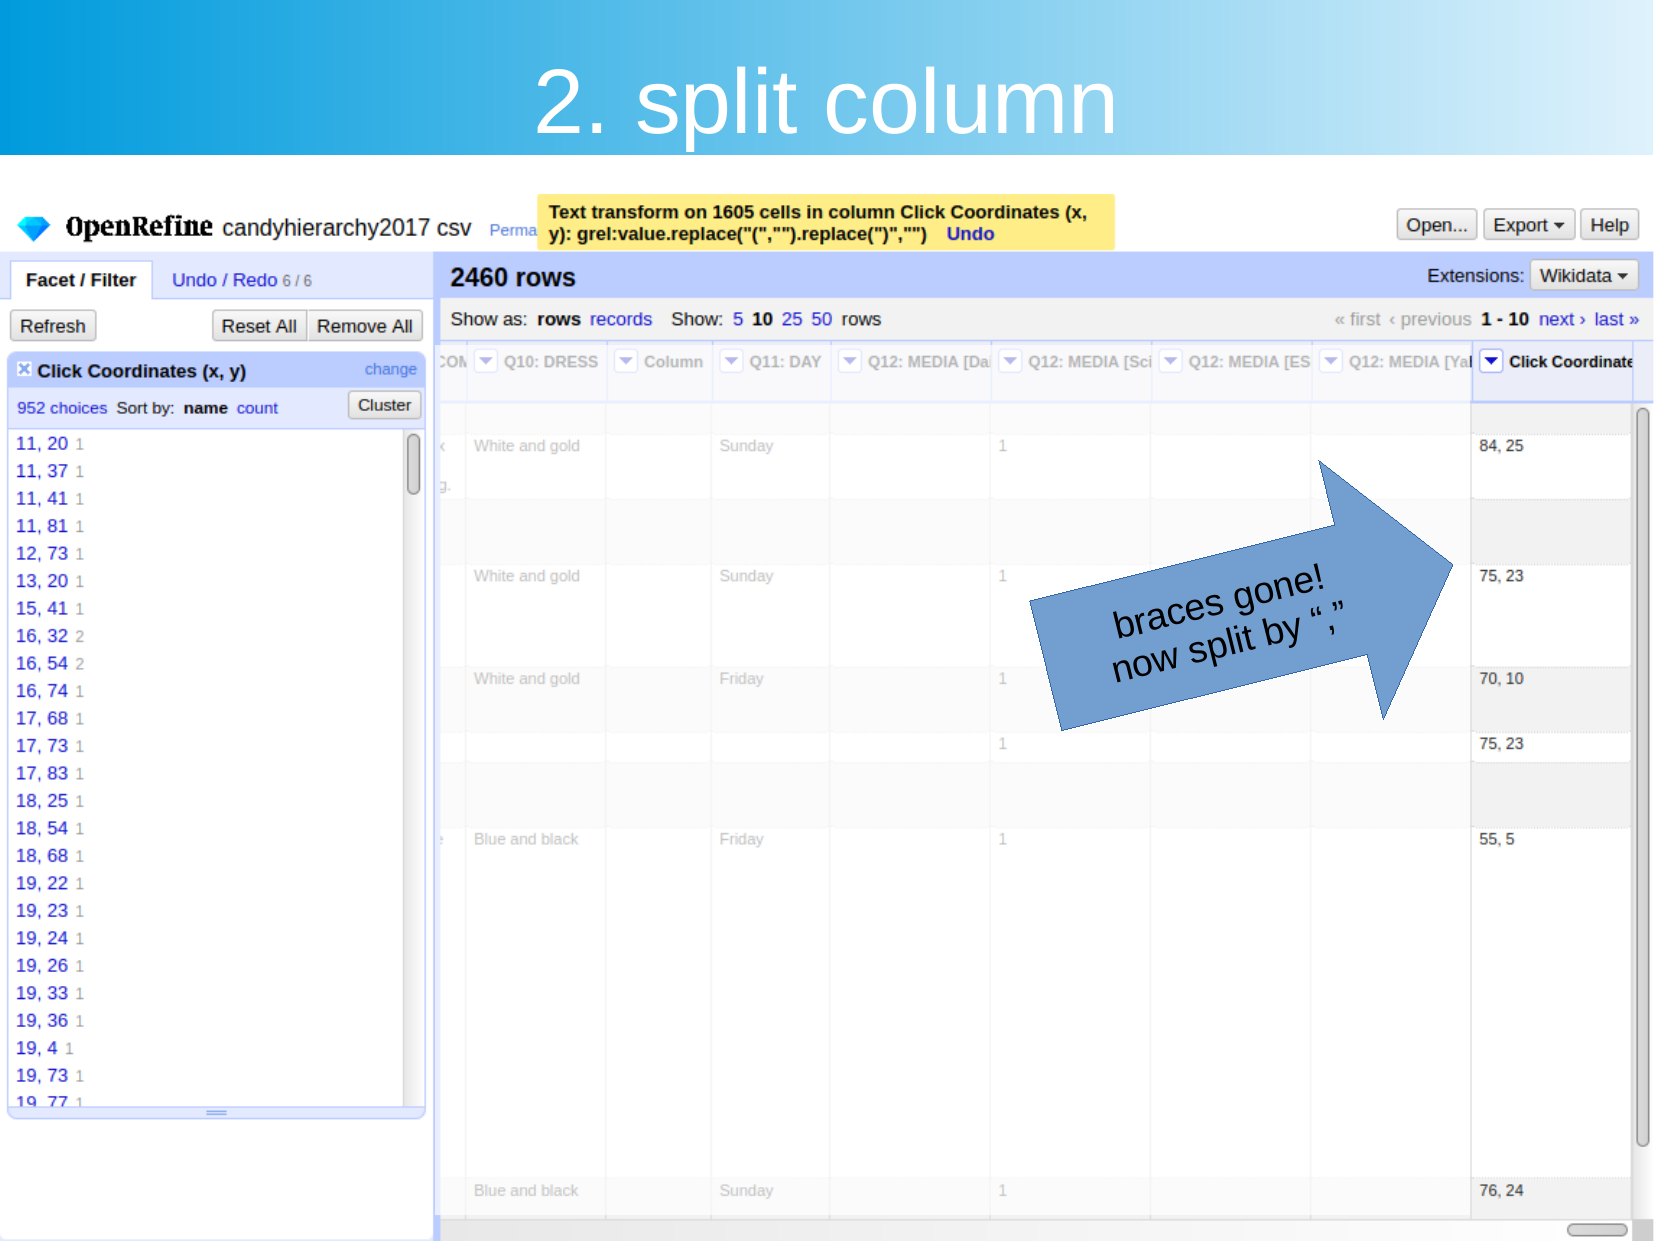

# 2. split column
braces gone!
now split by “,”